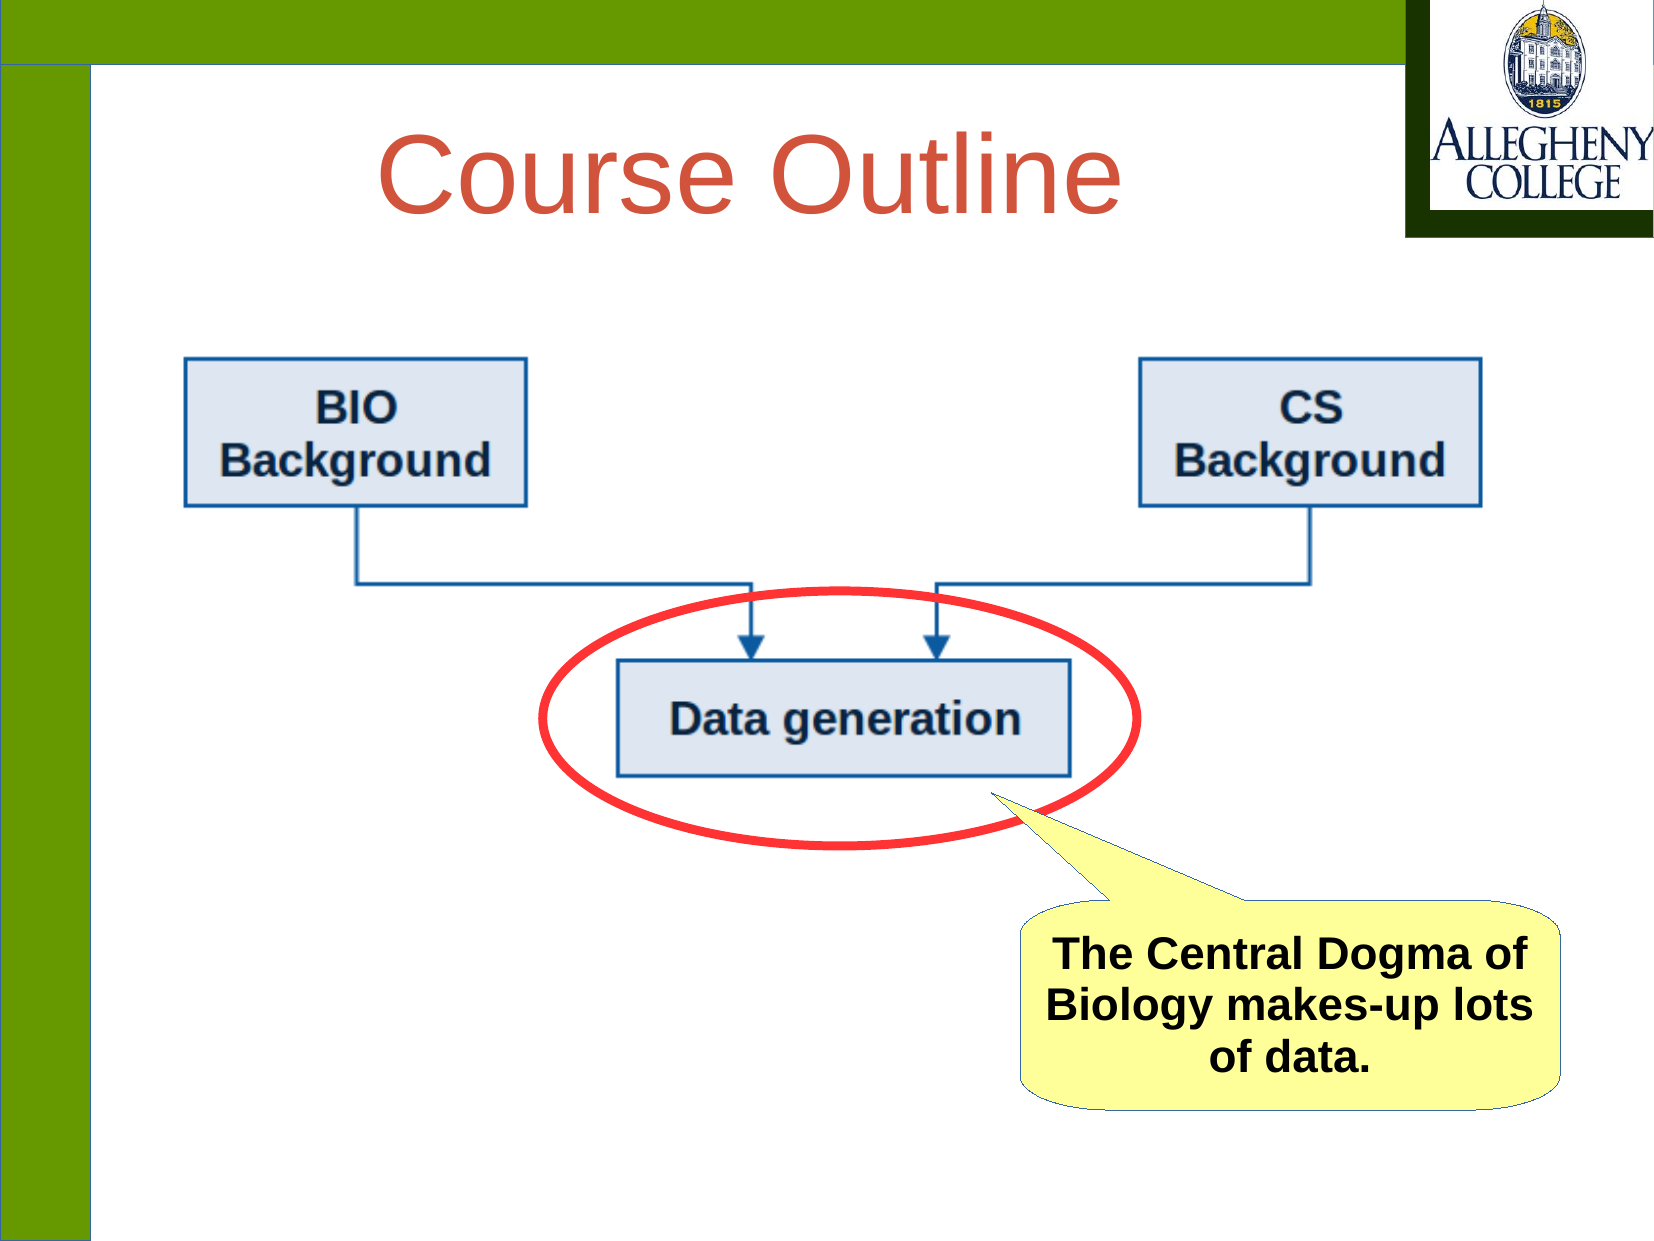

Course Outline
The Central Dogma of
 Biology makes-up lots
of data.